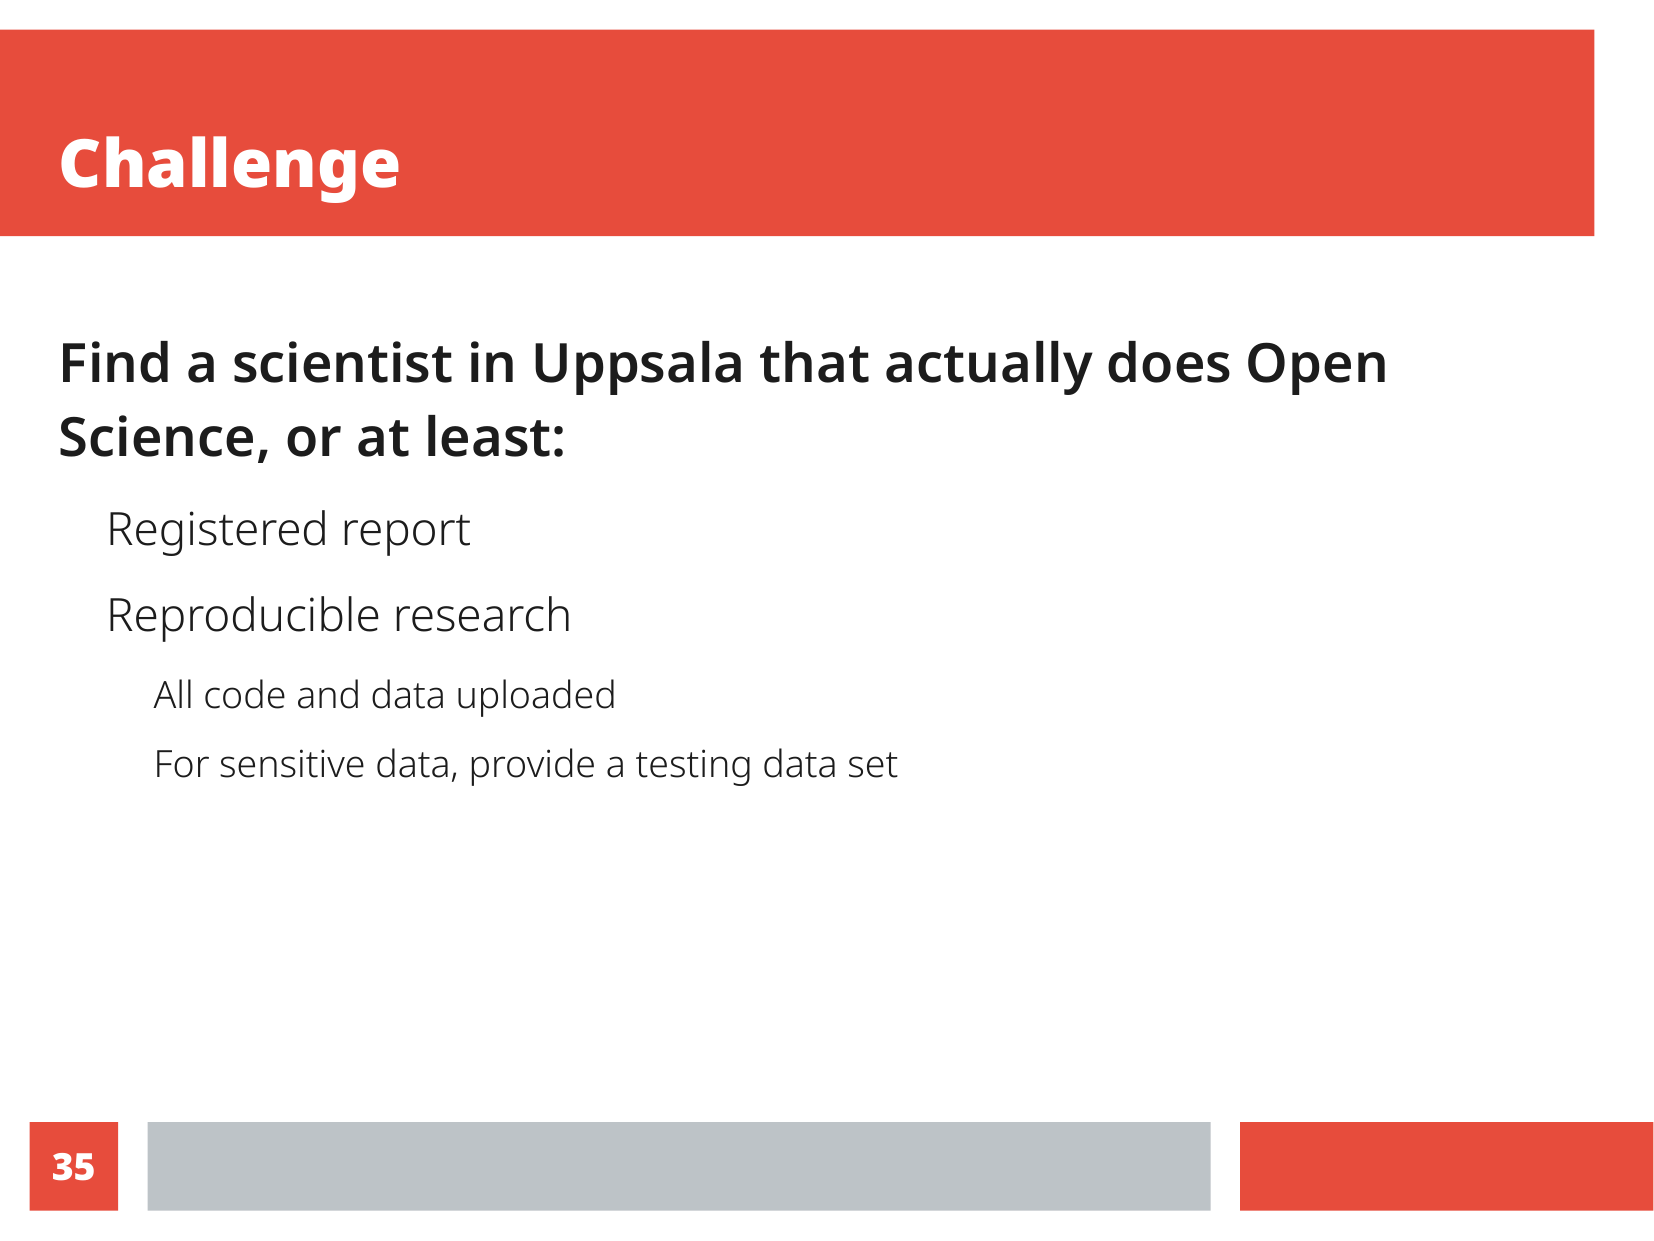

# Challenge
Find a scientist in Uppsala that actually does Open Science, or at least:
Registered report
Reproducible research
All code and data uploaded
For sensitive data, provide a testing data set
35